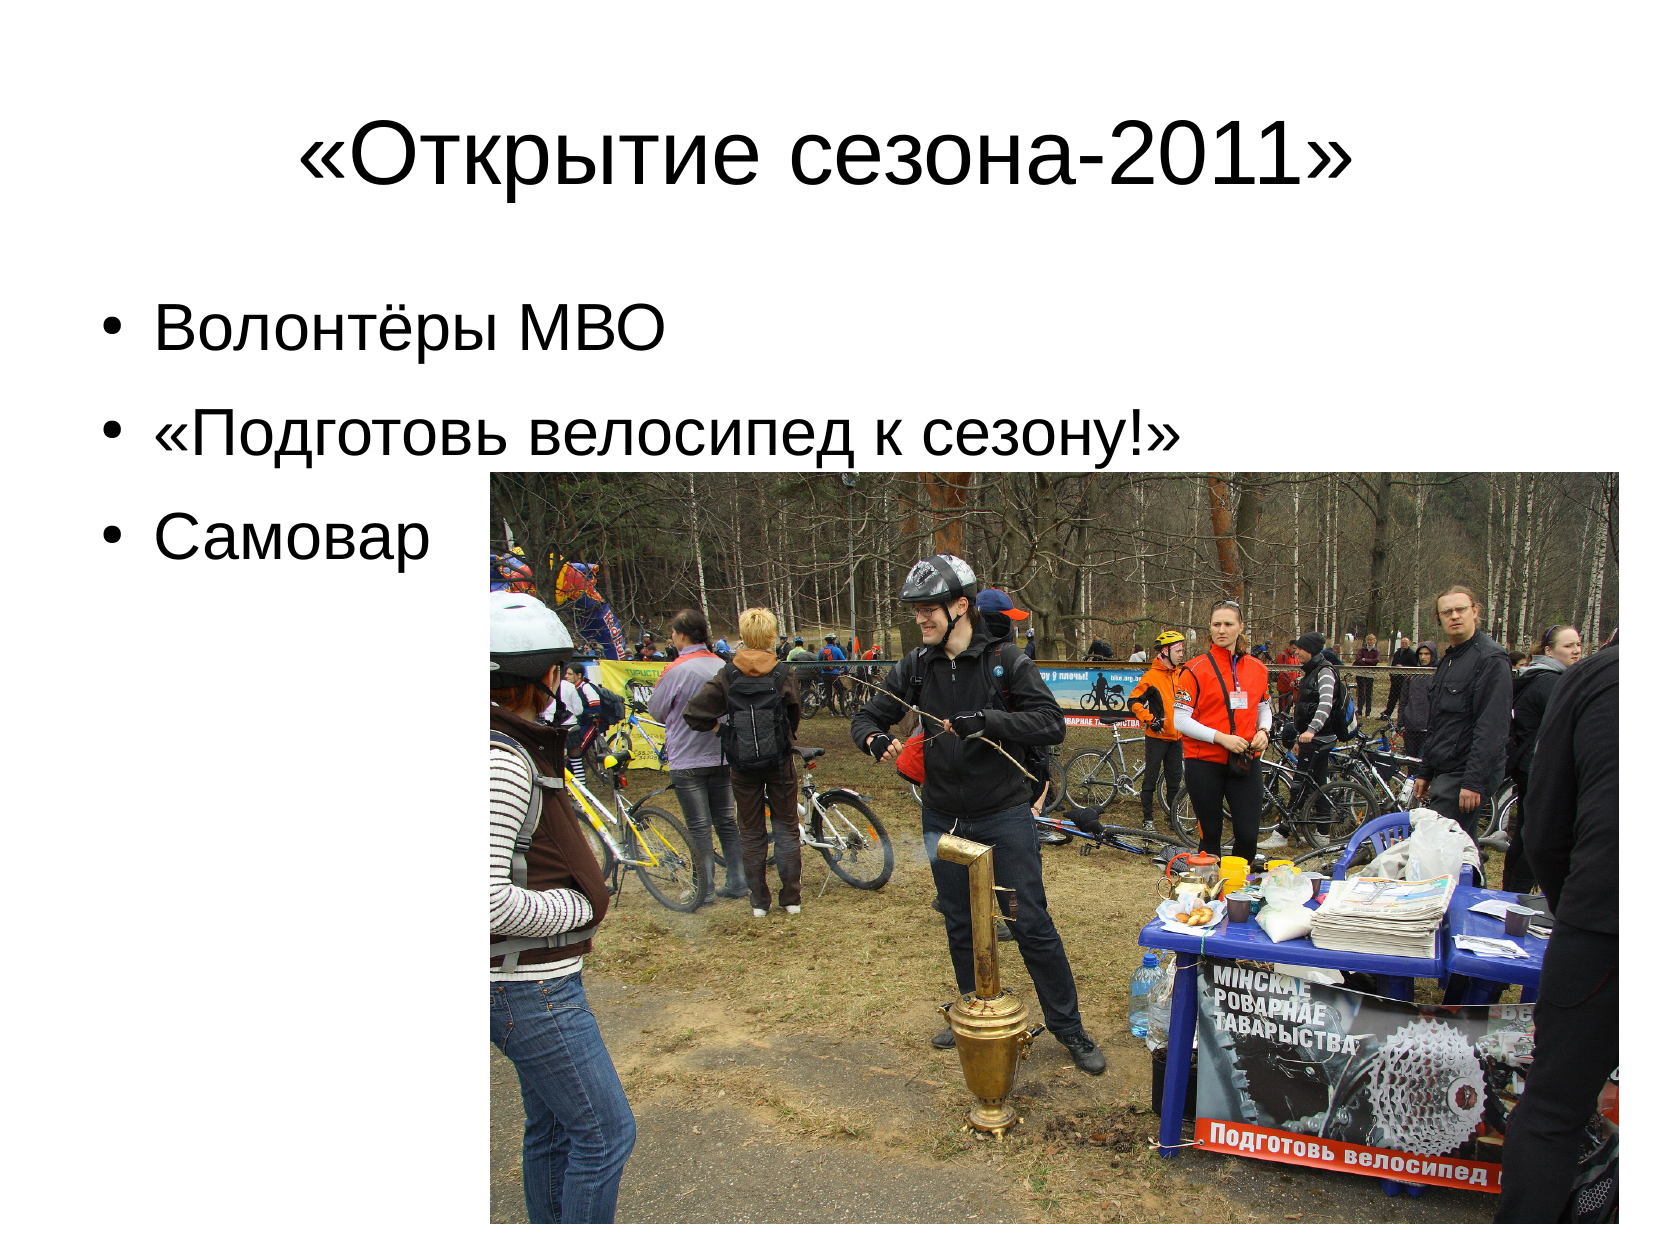

# «Открытие сезона-2011»
Волонтёры МВО
«Подготовь велосипед к сезону!»
Самовар